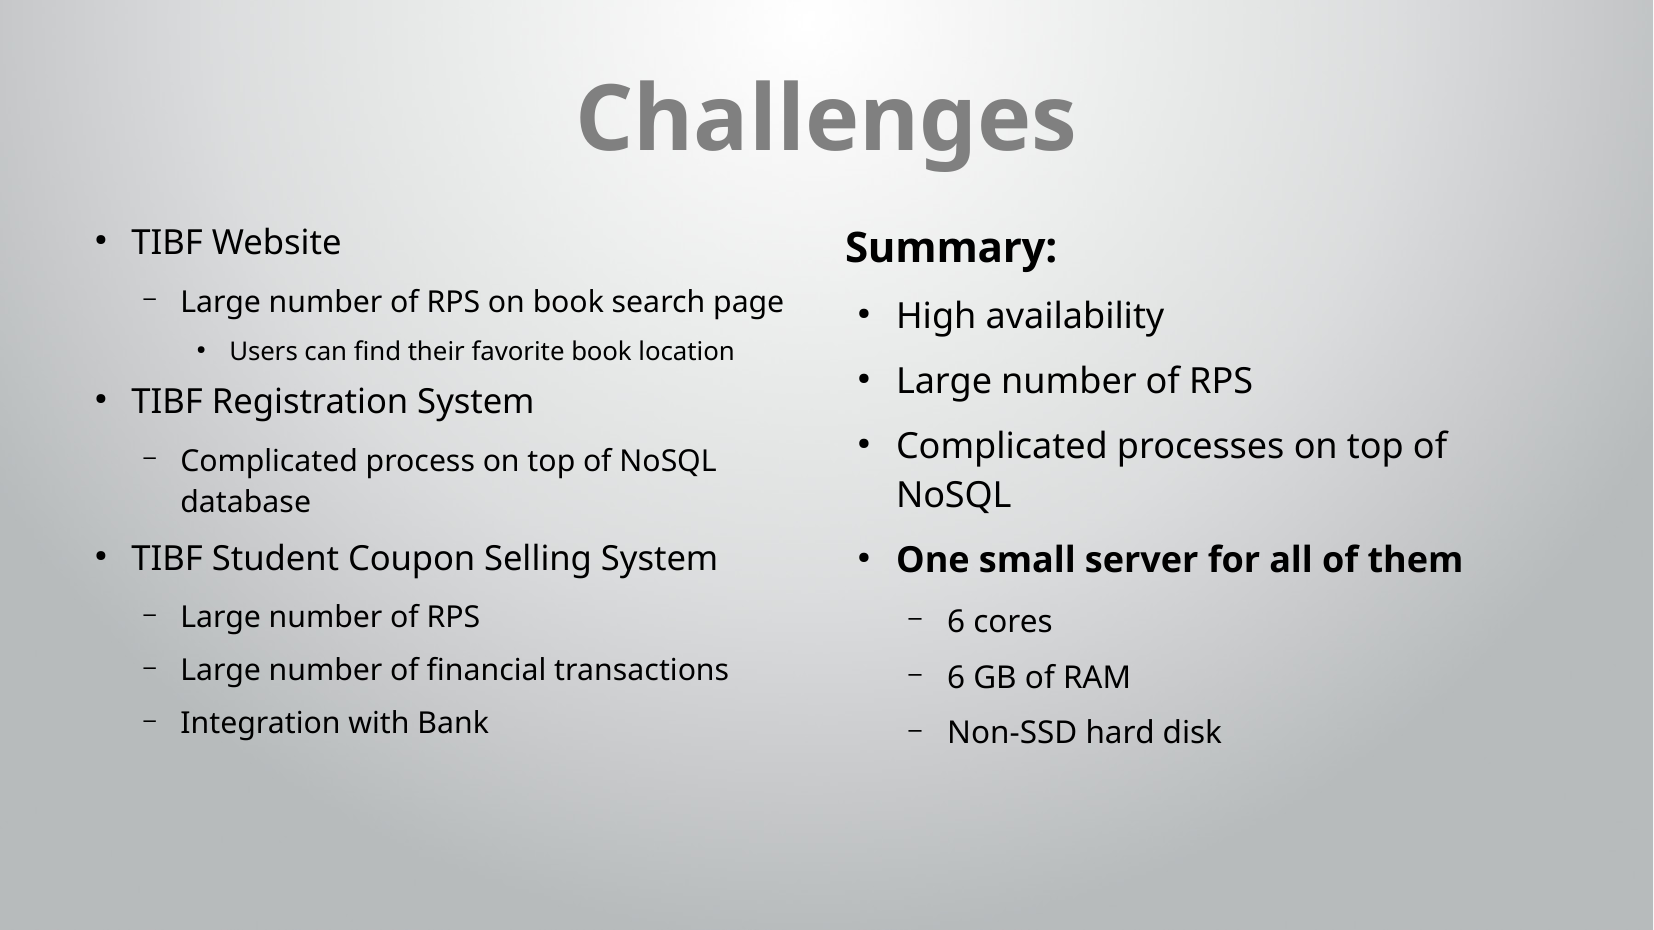

# Challenges
TIBF Website
Large number of RPS on book search page
Users can find their favorite book location
TIBF Registration System
Complicated process on top of NoSQL database
TIBF Student Coupon Selling System
Large number of RPS
Large number of financial transactions
Integration with Bank
Summary:
High availability
Large number of RPS
Complicated processes on top of NoSQL
One small server for all of them
6 cores
6 GB of RAM
Non-SSD hard disk